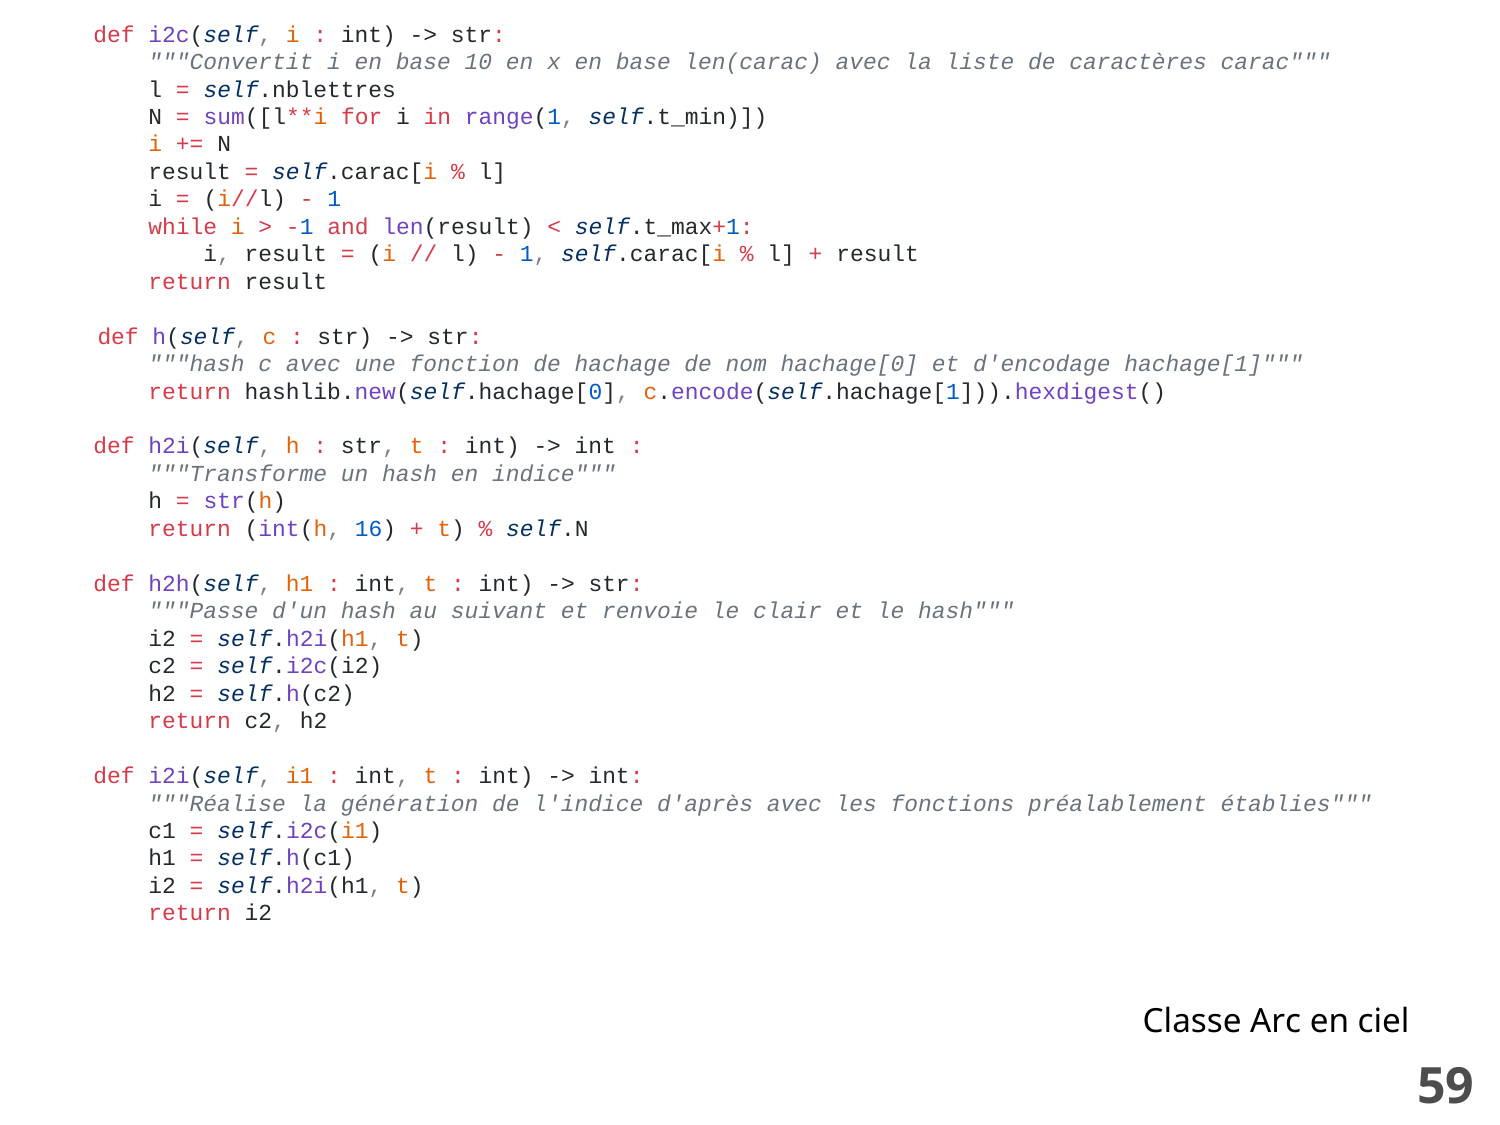

def i2c(self, i : int) -> str:
 """Convertit i en base 10 en x en base len(carac) avec la liste de caractères carac"""
 l = self.nblettres
 N = sum([l**i for i in range(1, self.t_min)])
 i += N
 result = self.carac[i % l]
 i = (i//l) - 1
 while i > -1 and len(result) < self.t_max+1:
 i, result = (i // l) - 1, self.carac[i % l] + result
 return result
	def h(self, c : str) -> str:
 """hash c avec une fonction de hachage de nom hachage[0] et d'encodage hachage[1]"""
 return hashlib.new(self.hachage[0], c.encode(self.hachage[1])).hexdigest()
 def h2i(self, h : str, t : int) -> int :
 """Transforme un hash en indice"""
 h = str(h)
 return (int(h, 16) + t) % self.N
 def h2h(self, h1 : int, t : int) -> str:
 """Passe d'un hash au suivant et renvoie le clair et le hash"""
 i2 = self.h2i(h1, t)
 c2 = self.i2c(i2)
 h2 = self.h(c2)
 return c2, h2
 def i2i(self, i1 : int, t : int) -> int:
 """Réalise la génération de l'indice d'après avec les fonctions préalablement établies"""
 c1 = self.i2c(i1)
 h1 = self.h(c1)
 i2 = self.h2i(h1, t)
 return i2
Classe Arc en ciel